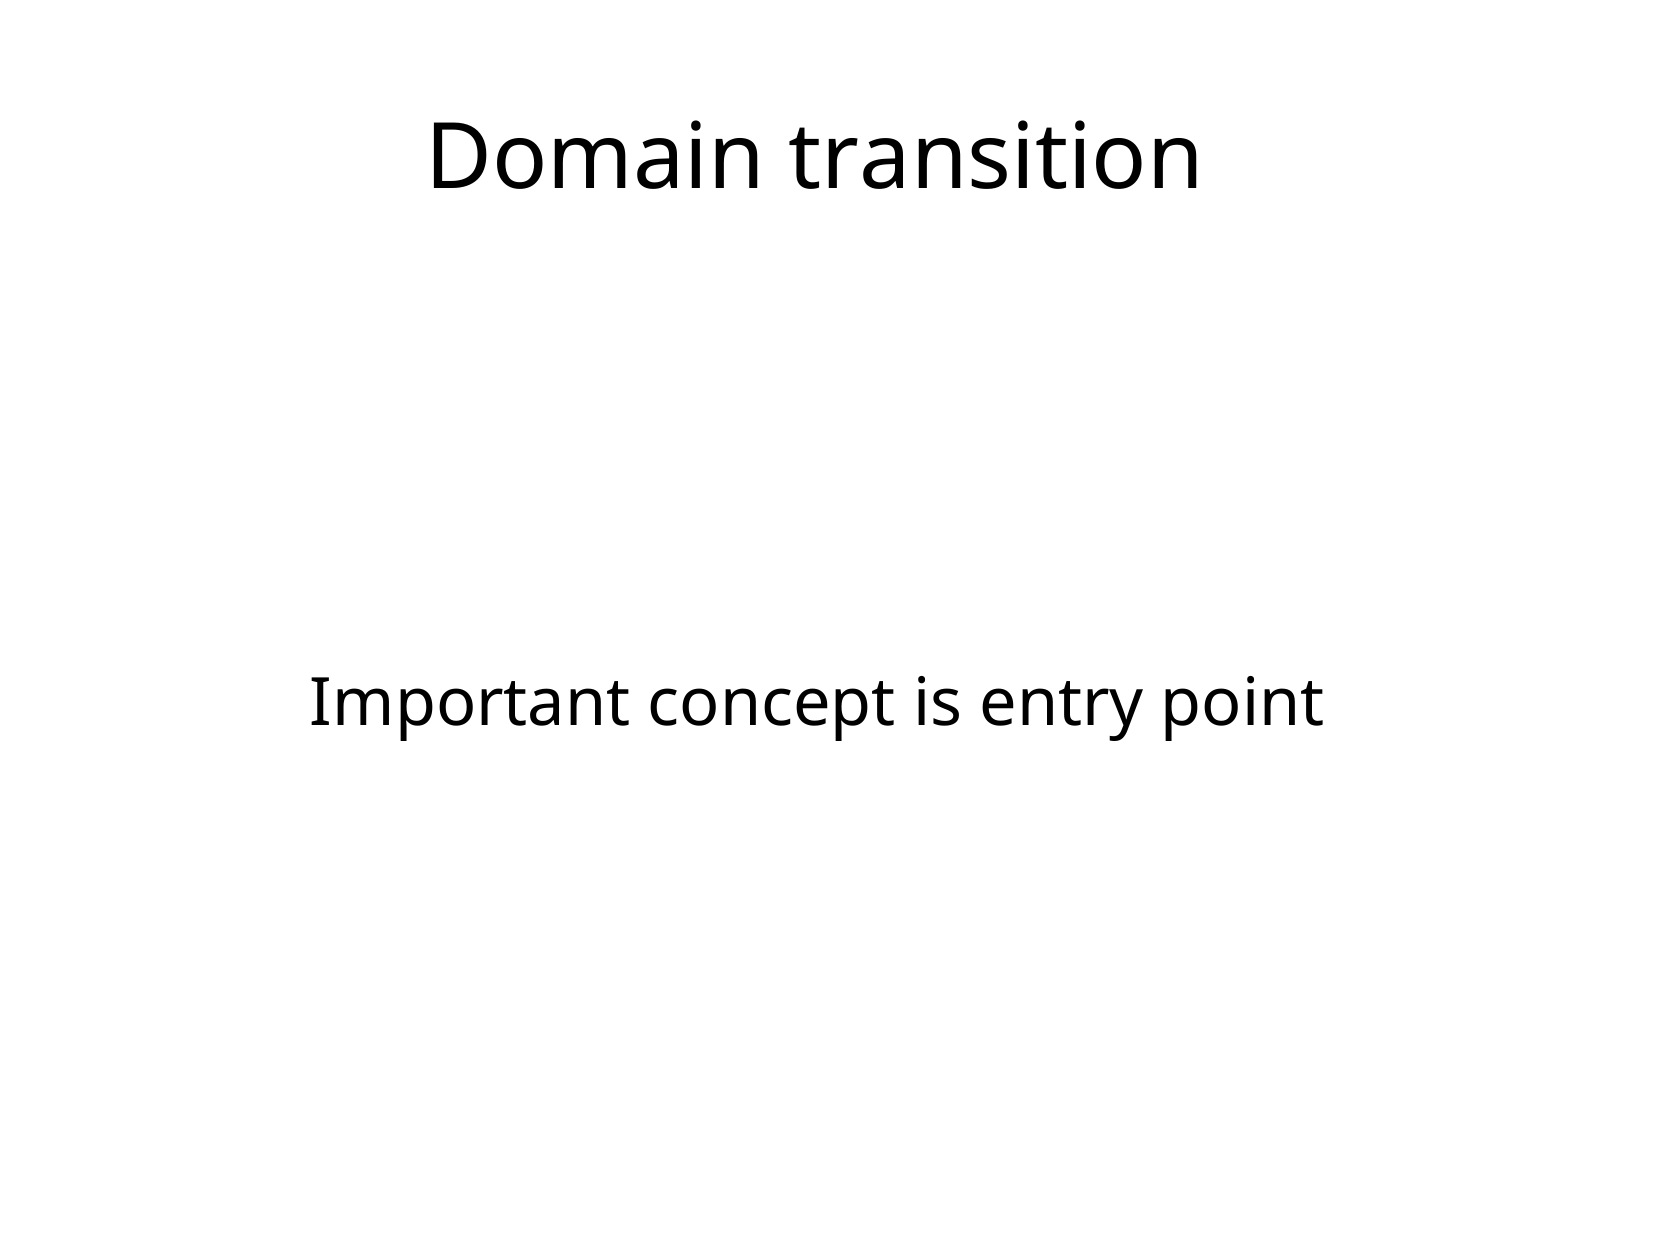

# Domain transition
Important concept is entry point